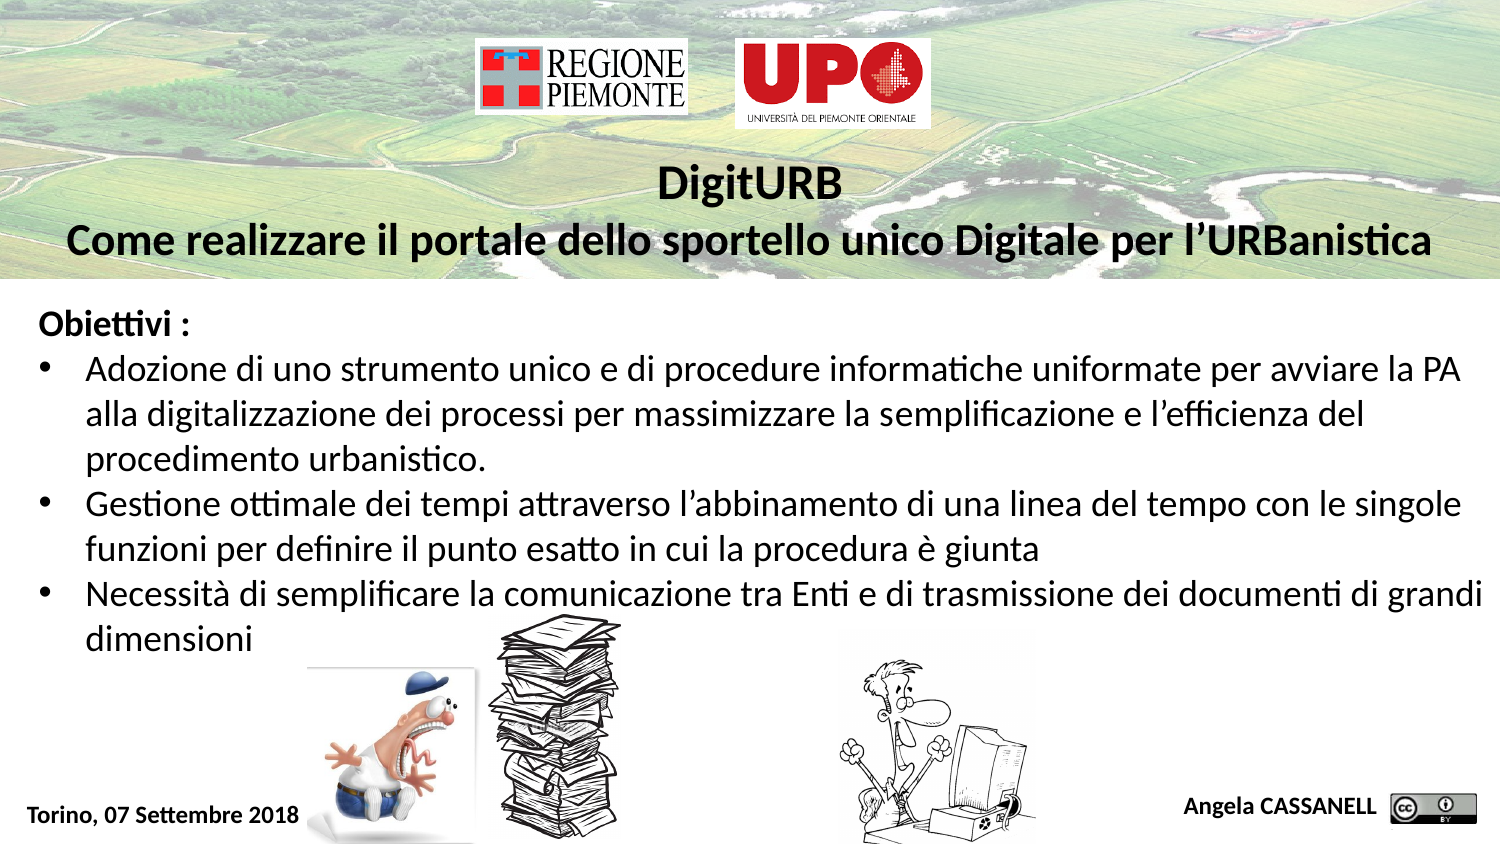

DigitURB
Come realizzare il portale dello sportello unico Digitale per l’URBanistica
Obiettivi :
Adozione di uno strumento unico e di procedure informatiche uniformate per avviare la PA alla digitalizzazione dei processi per massimizzare la semplificazione e l’efficienza del procedimento urbanistico.
Gestione ottimale dei tempi attraverso l’abbinamento di una linea del tempo con le singole funzioni per definire il punto esatto in cui la procedura è giunta
Necessità di semplificare la comunicazione tra Enti e di trasmissione dei documenti di grandi dimensioni
Angela CASSANELLI
Torino, 07 Settembre 2018